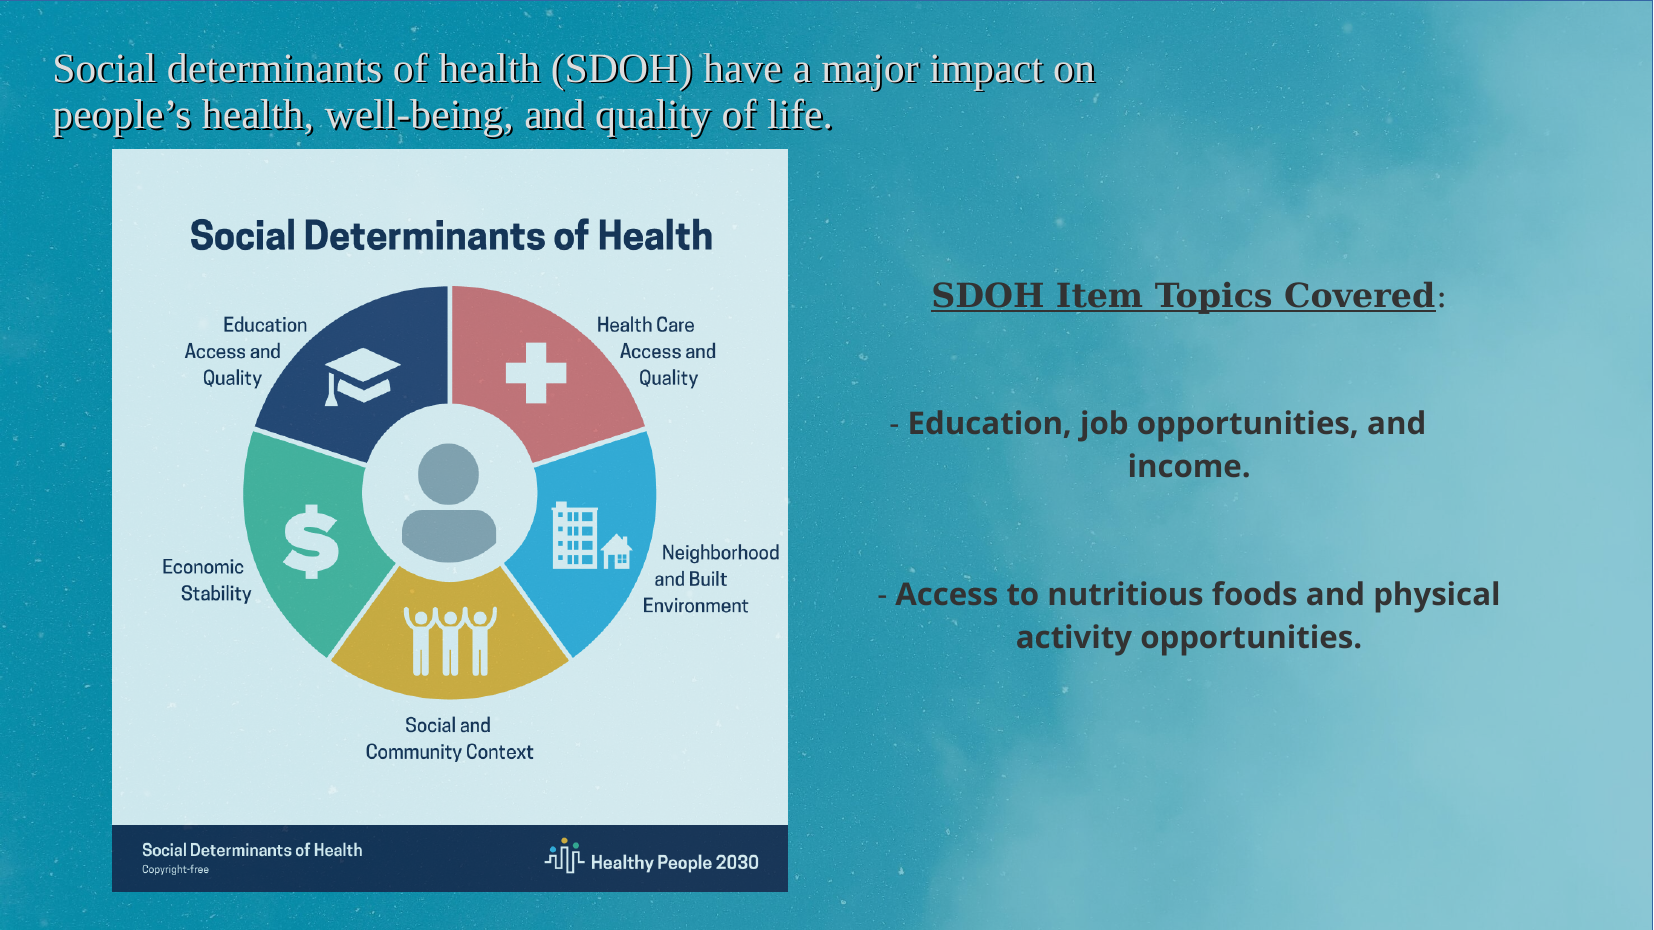

Social determinants of health (SDOH) have a major impact on people’s health, well-being, and quality of life.
# SDOH Item Topics Covered: - Education, job opportunities, and 	income. - Access to nutritious foods and physical activity opportunities.